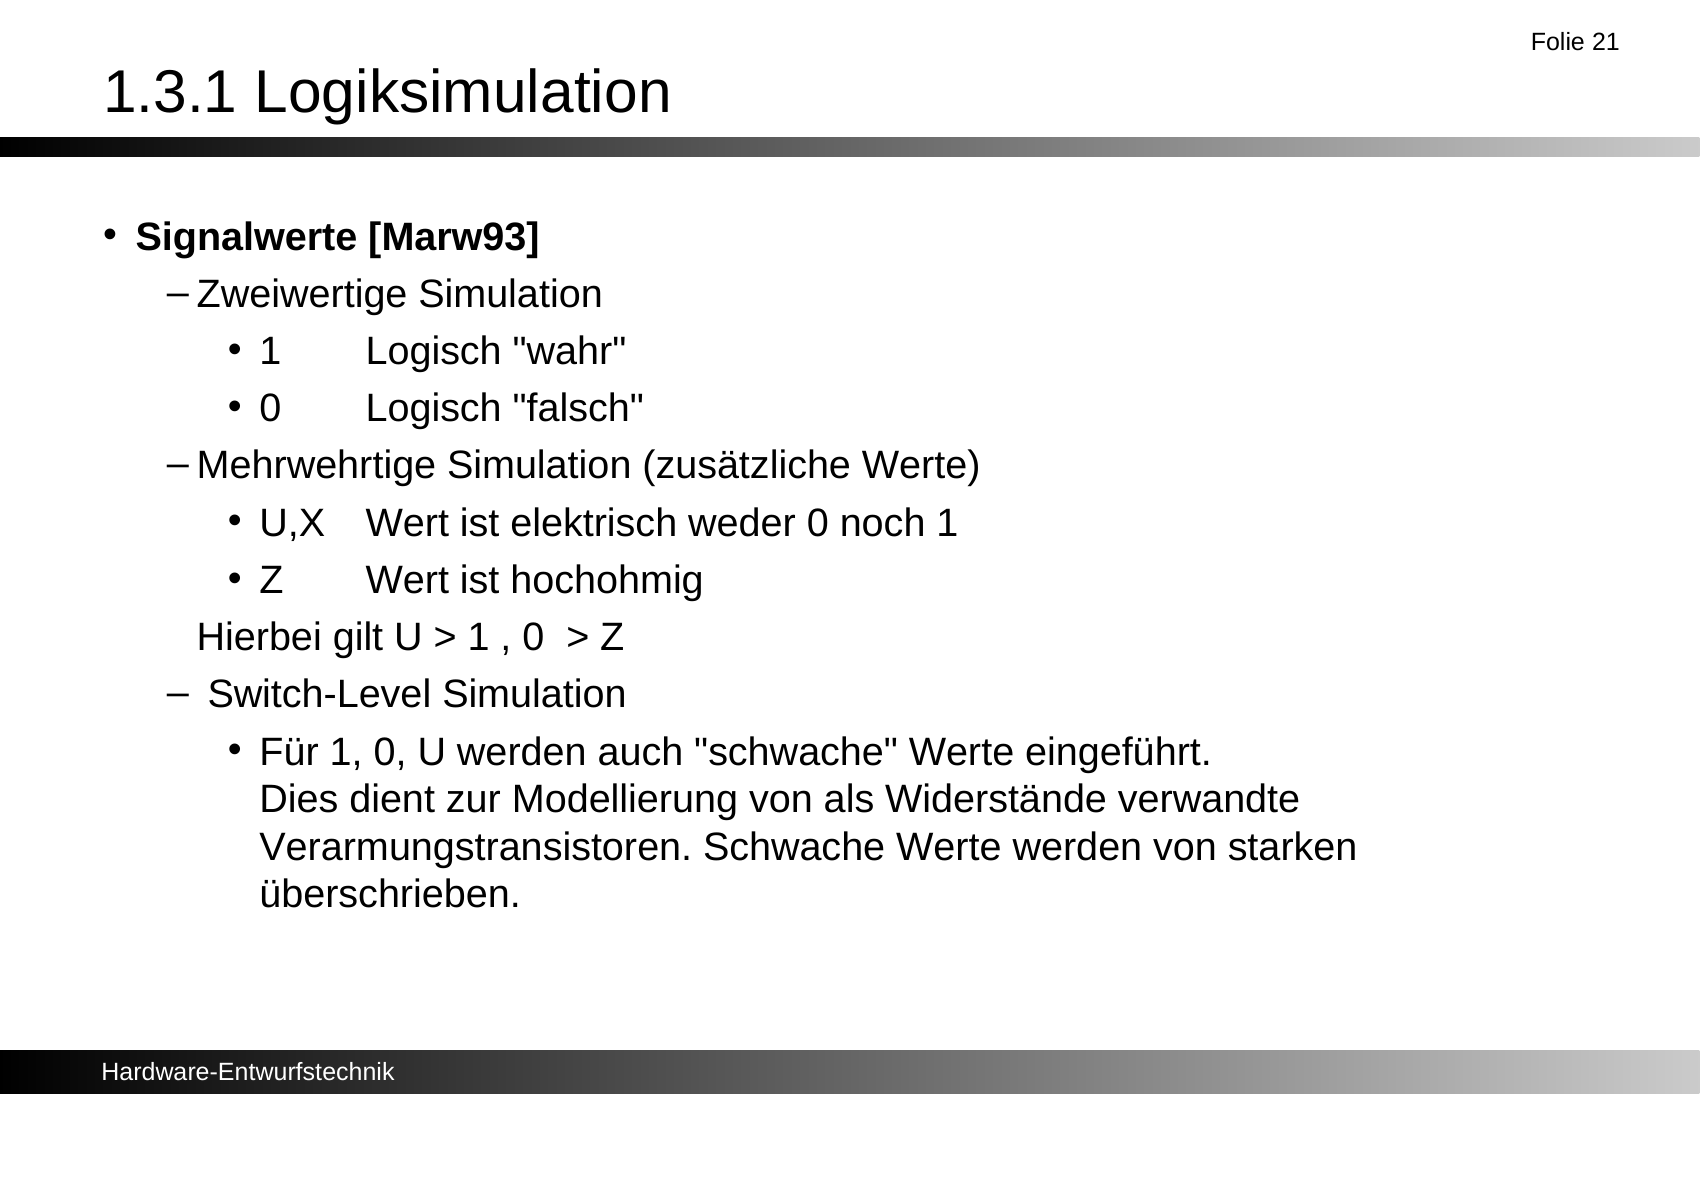

# 1.3.1 Logiksimulation
Signalwerte [Marw93]
Zweiwertige Simulation
1	Logisch "wahr"
0	Logisch "falsch"
Mehrwehrtige Simulation (zusätzliche Werte)
U,X	Wert ist elektrisch weder 0 noch 1
Z	Wert ist hochohmig
	Hierbei gilt U > 1 , 0 > Z
 Switch-Level Simulation
Für 1, 0, U werden auch "schwache" Werte eingeführt.
Dies dient zur Modellierung von als Widerstände verwandte Verarmungstransistoren. Schwache Werte werden von starken überschrieben.